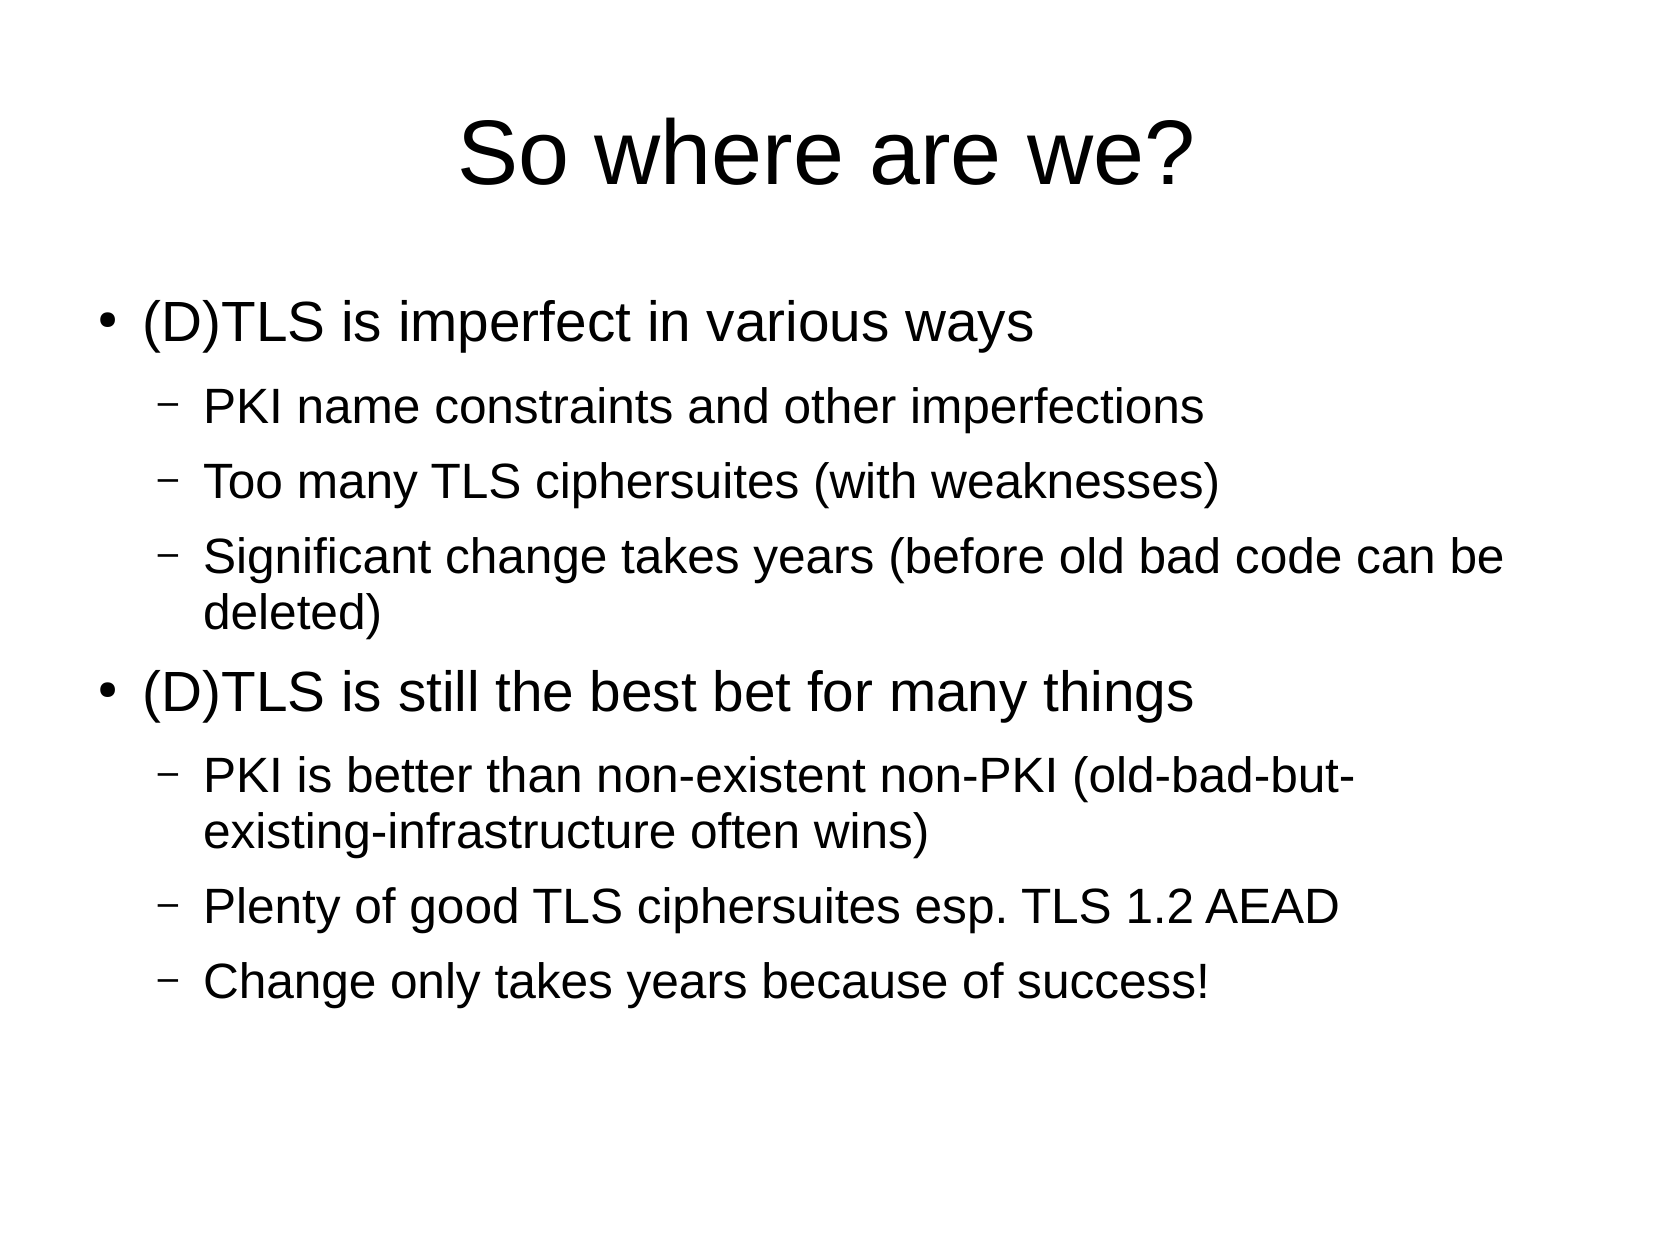

# So where are we?
(D)TLS is imperfect in various ways
PKI name constraints and other imperfections
Too many TLS ciphersuites (with weaknesses)
Significant change takes years (before old bad code can be deleted)
(D)TLS is still the best bet for many things
PKI is better than non-existent non-PKI (old-bad-but-existing-infrastructure often wins)
Plenty of good TLS ciphersuites esp. TLS 1.2 AEAD
Change only takes years because of success!